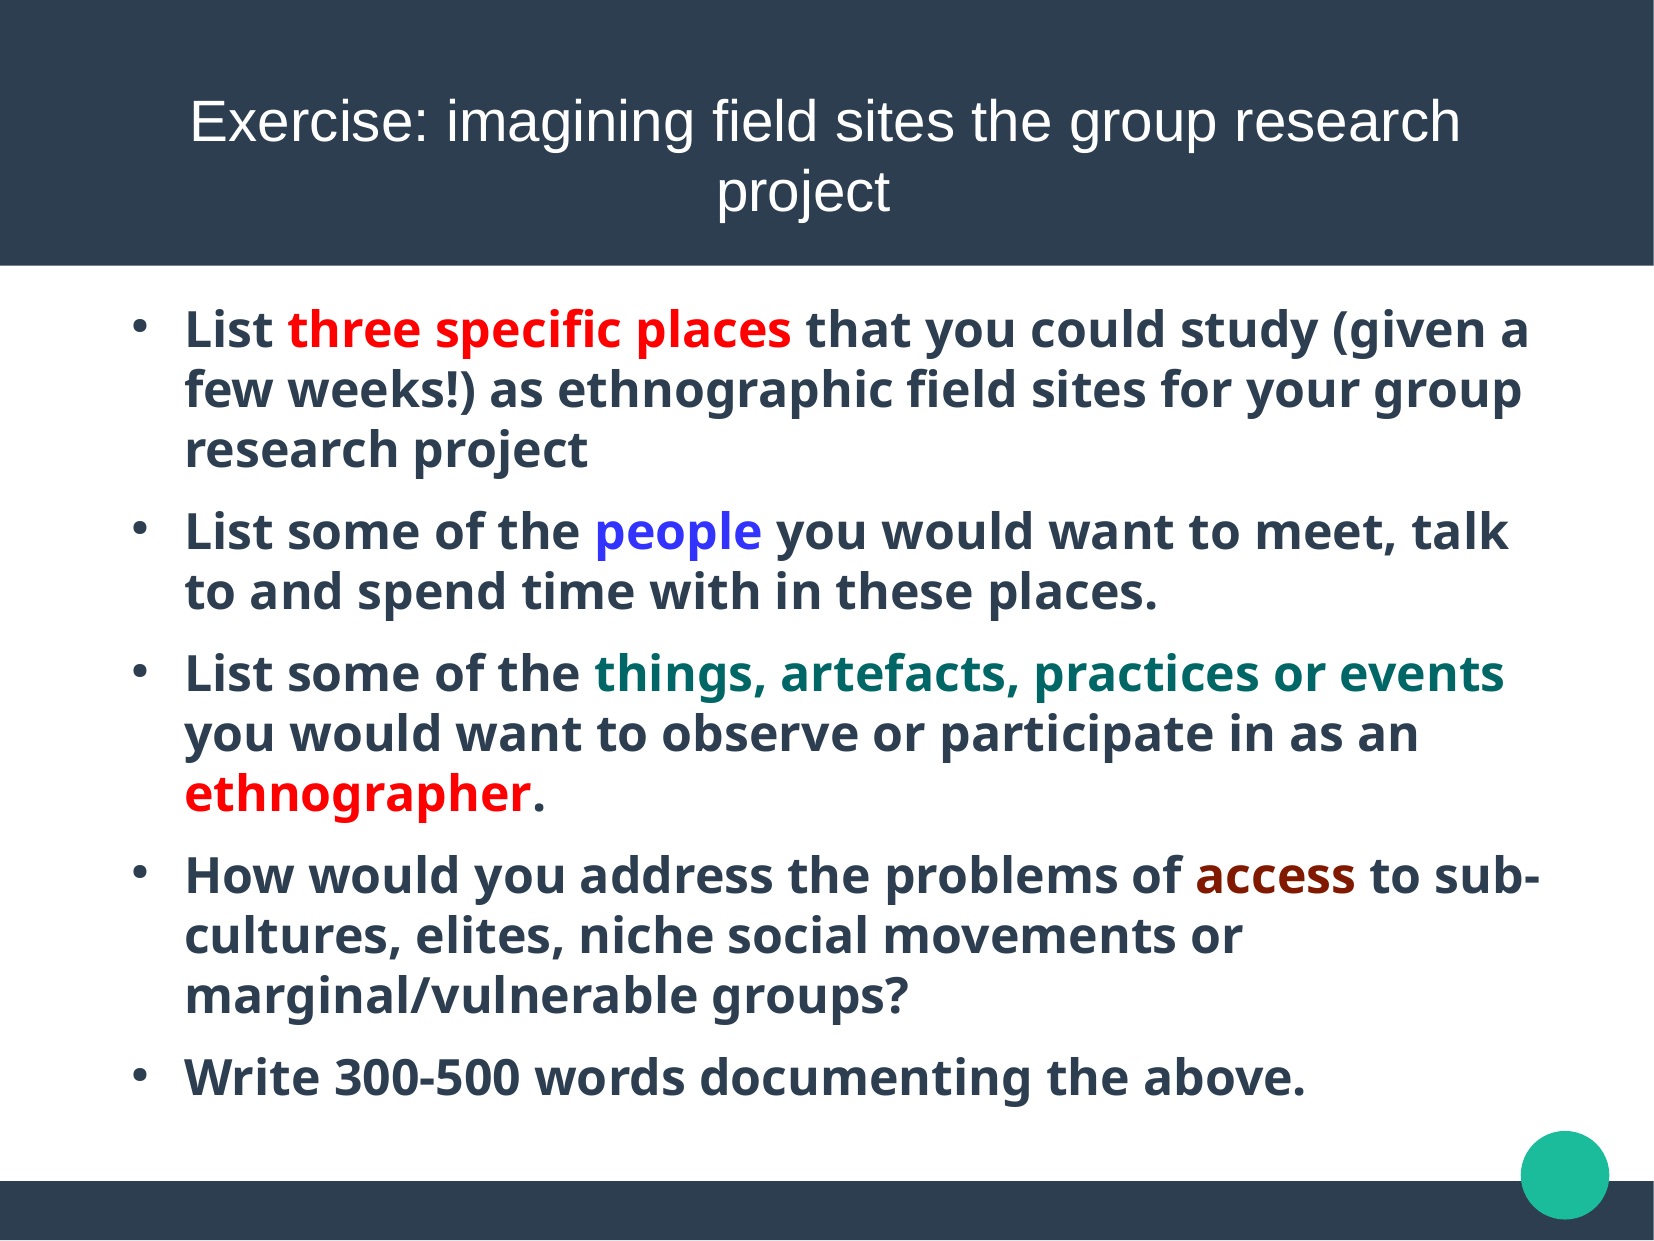

# Exercise: imagining field sites the group research project
List three specific places that you could study (given a few weeks!) as ethnographic field sites for your group research project
List some of the people you would want to meet, talk to and spend time with in these places.
List some of the things, artefacts, practices or events you would want to observe or participate in as an ethnographer.
How would you address the problems of access to sub-cultures, elites, niche social movements or marginal/vulnerable groups?
Write 300-500 words documenting the above.